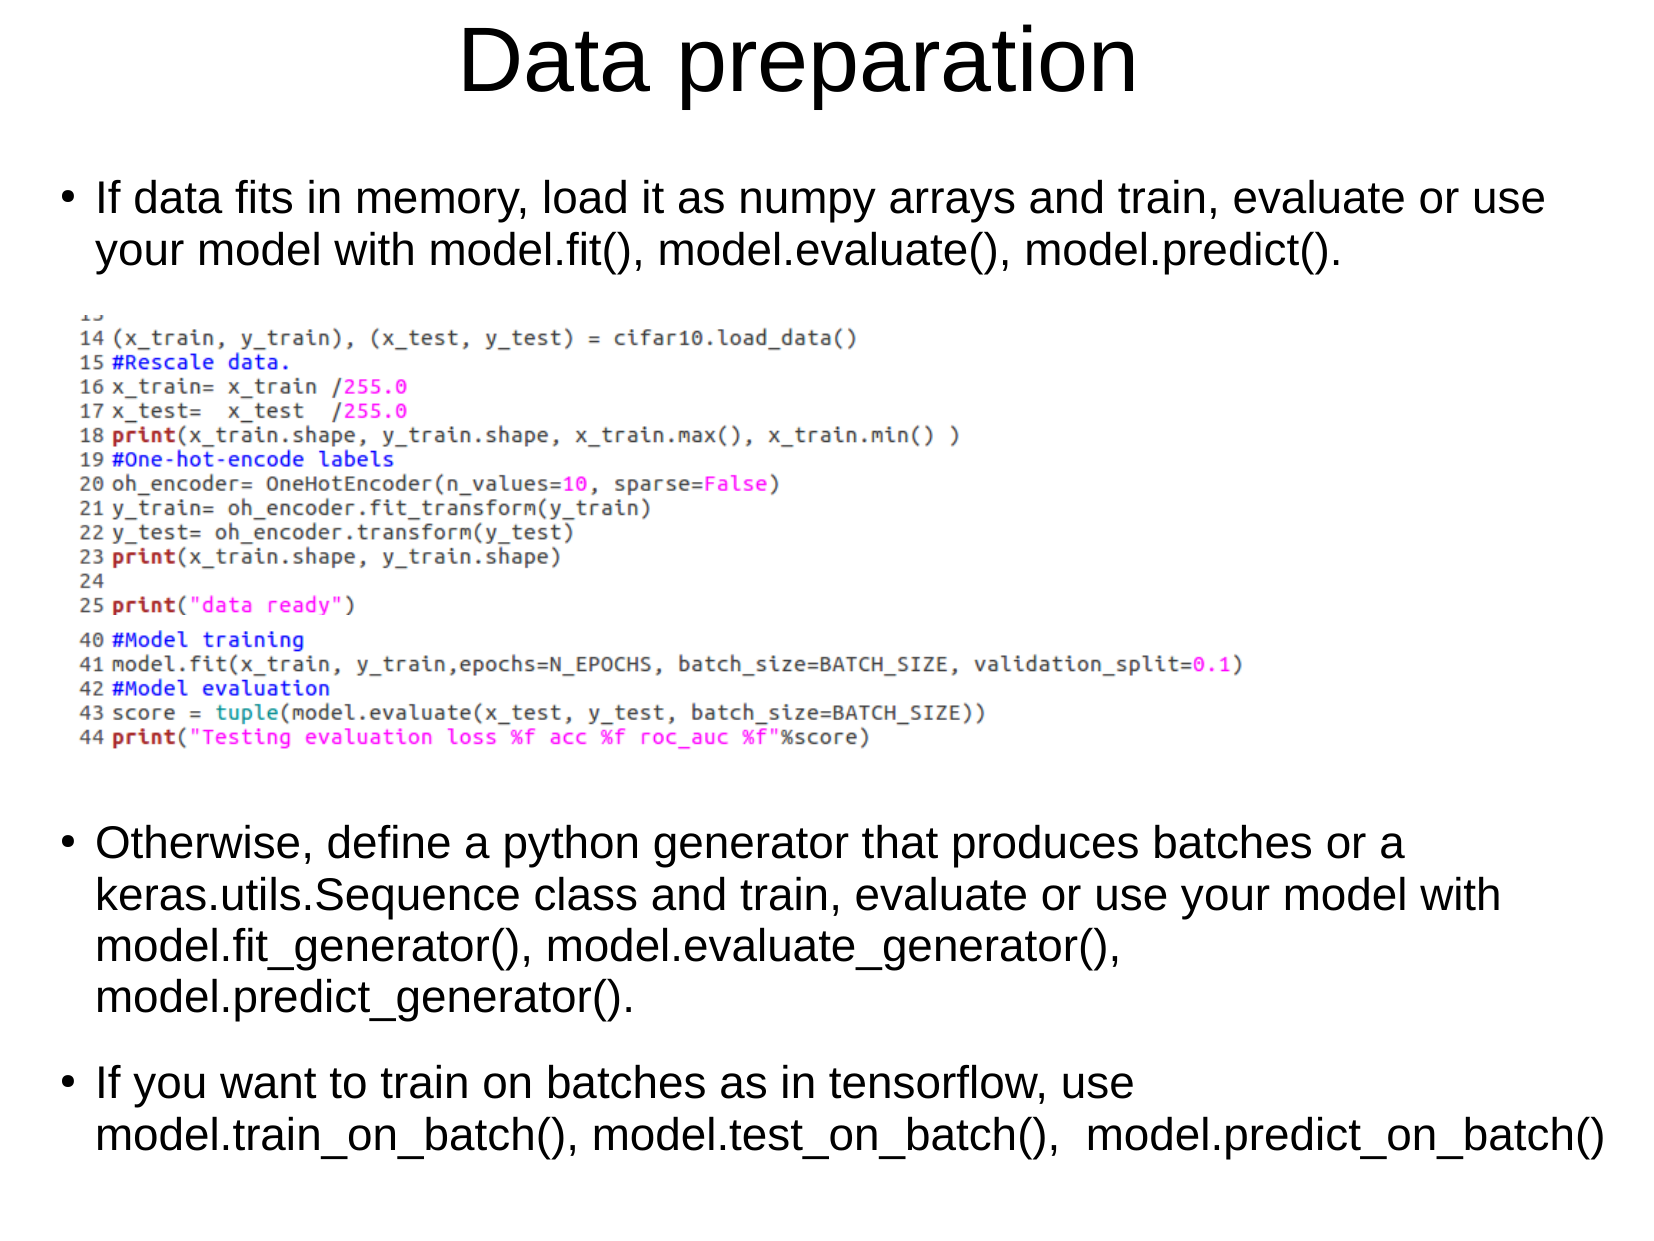

# Data preparation
If data fits in memory, load it as numpy arrays and train, evaluate or use your model with model.fit(), model.evaluate(), model.predict().
Otherwise, define a python generator that produces batches or a keras.utils.Sequence class and train, evaluate or use your model with model.fit_generator(), model.evaluate_generator(), model.predict_generator().
If you want to train on batches as in tensorflow, use model.train_on_batch(), model.test_on_batch(), model.predict_on_batch()